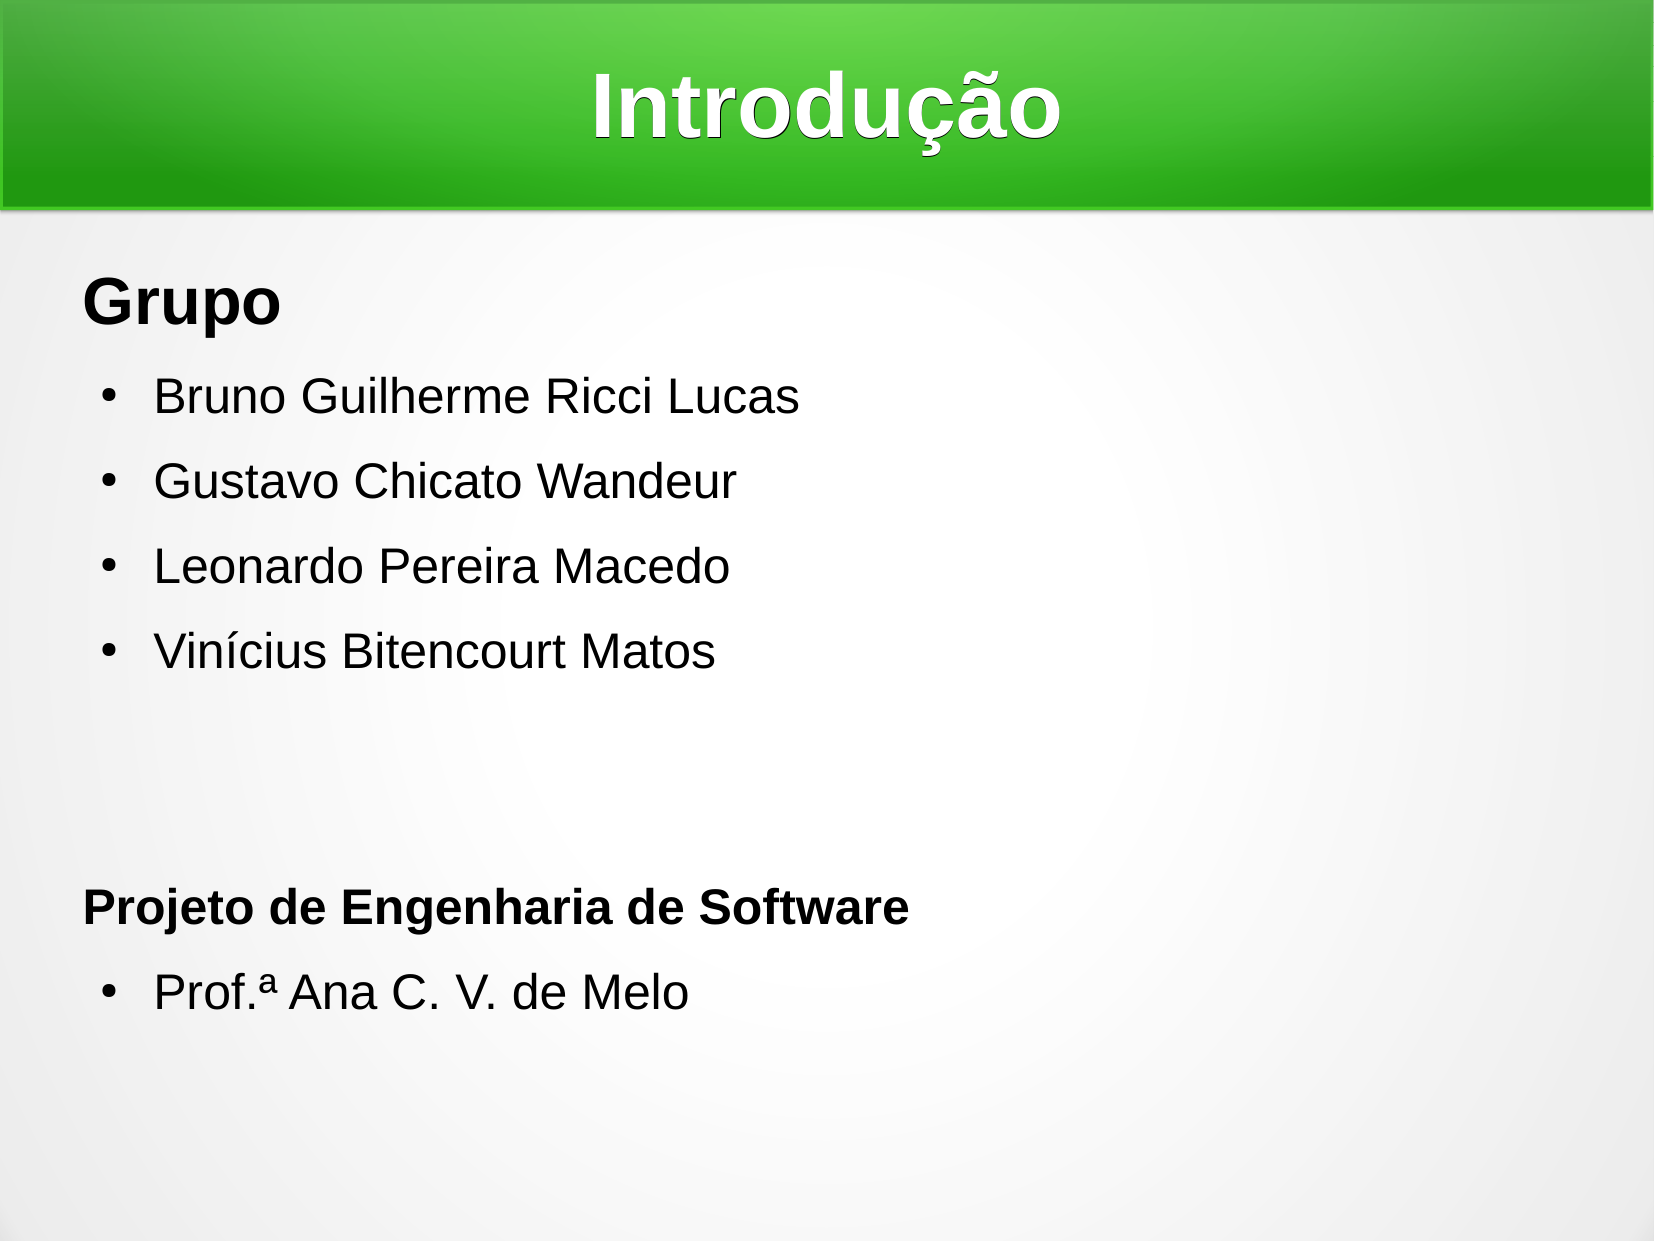

# Introdução
Grupo
Bruno Guilherme Ricci Lucas
Gustavo Chicato Wandeur
Leonardo Pereira Macedo
Vinícius Bitencourt Matos
Projeto de Engenharia de Software
Prof.ª Ana C. V. de Melo